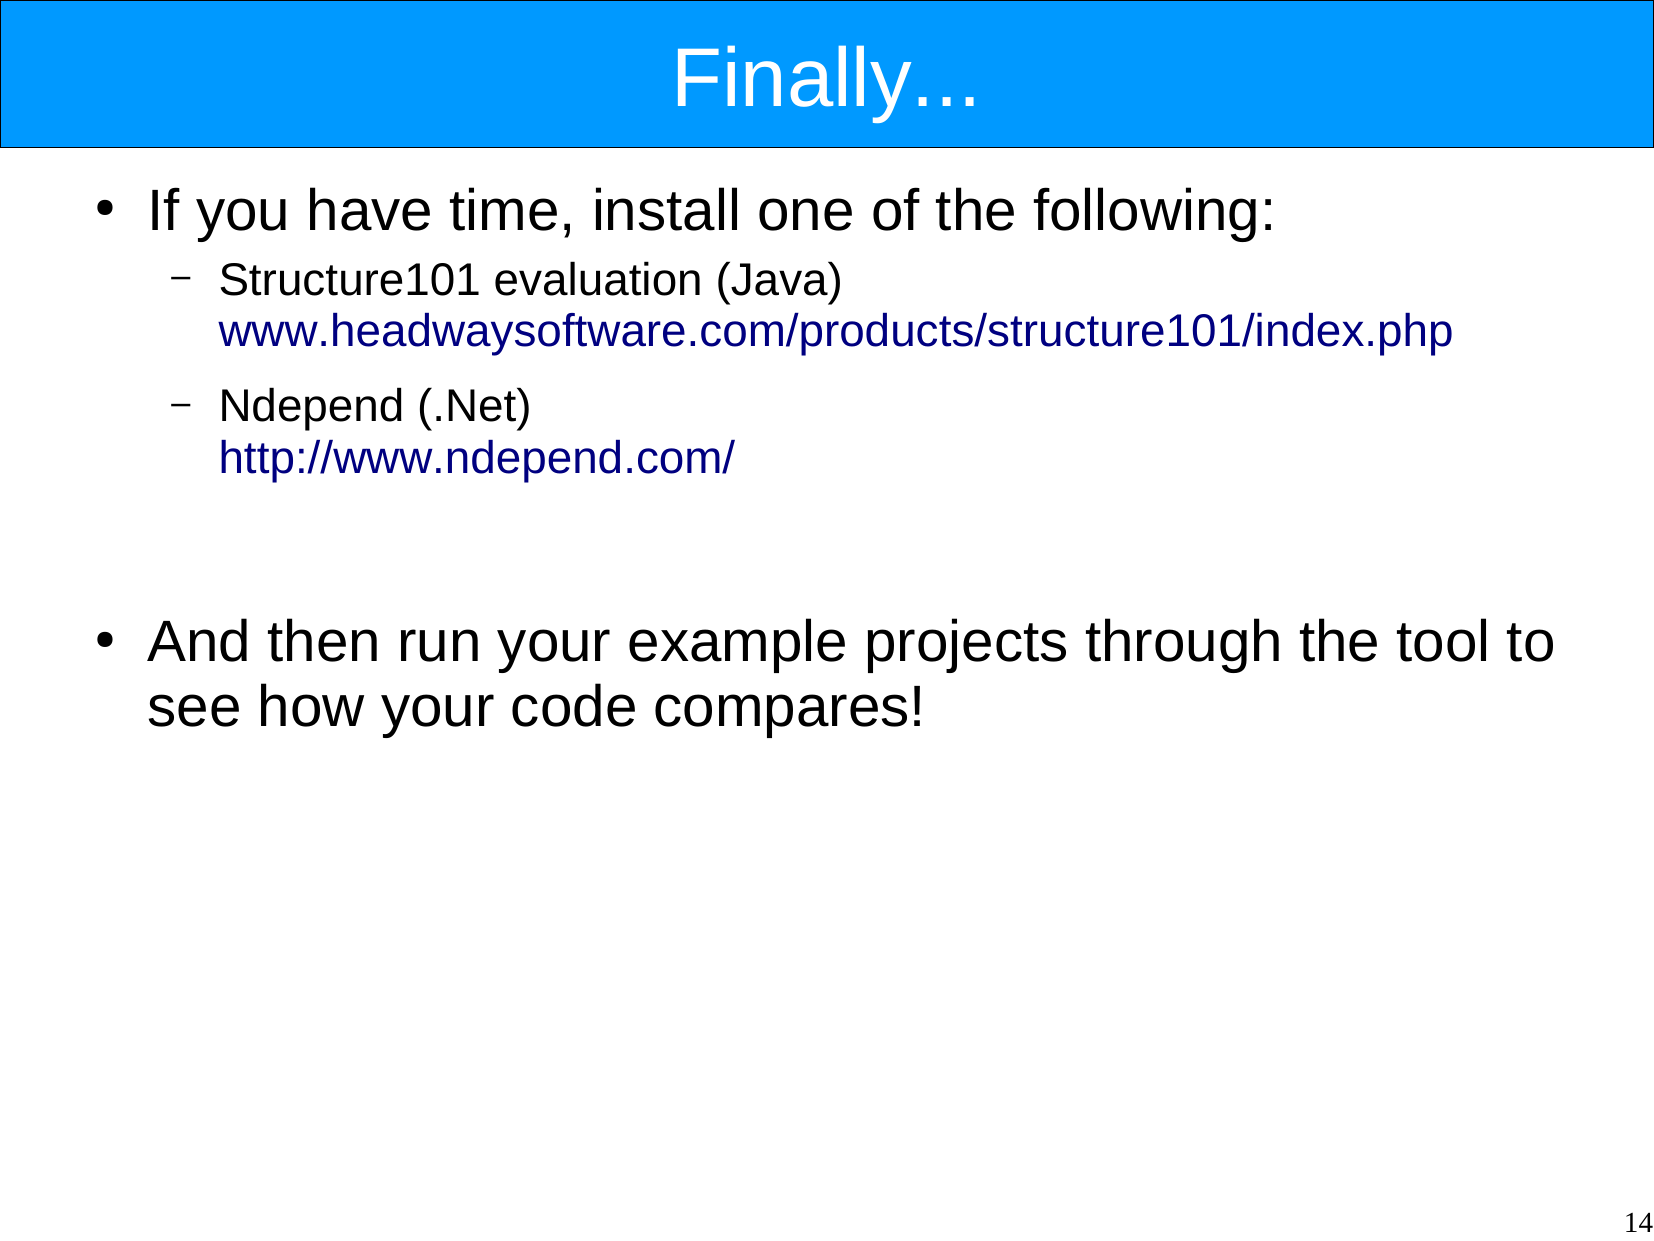

# Finally...
If you have time, install one of the following:
Structure101 evaluation (Java) www.headwaysoftware.com/products/structure101/index.php
Ndepend (.Net)
http://www.ndepend.com/
And then run your example projects through the tool to see how your code compares!
14